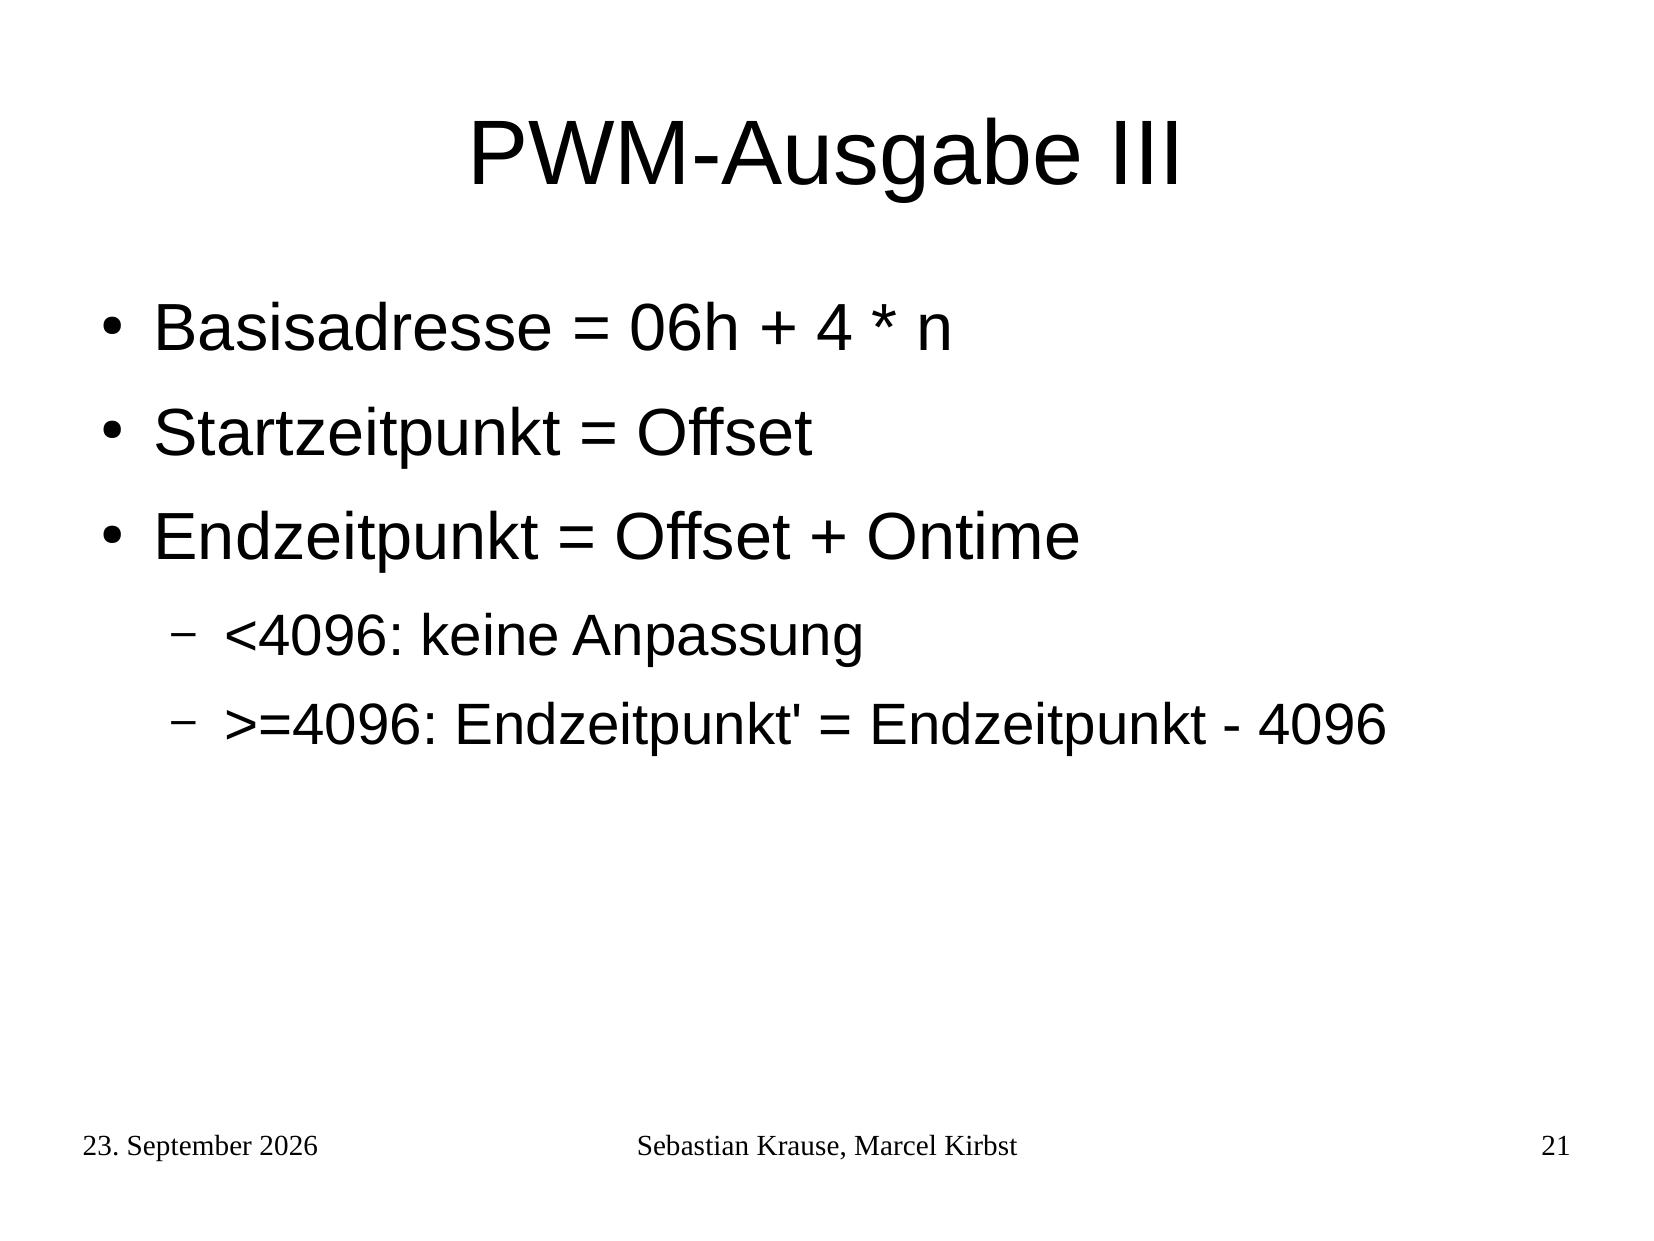

# PWM-Ausgabe III
Basisadresse = 06h + 4 * n
Startzeitpunkt = Offset
Endzeitpunkt = Offset + Ontime
<4096: keine Anpassung
>=4096: Endzeitpunkt' = Endzeitpunkt - 4096
Sebastian Krause, Marcel Kirbst
21